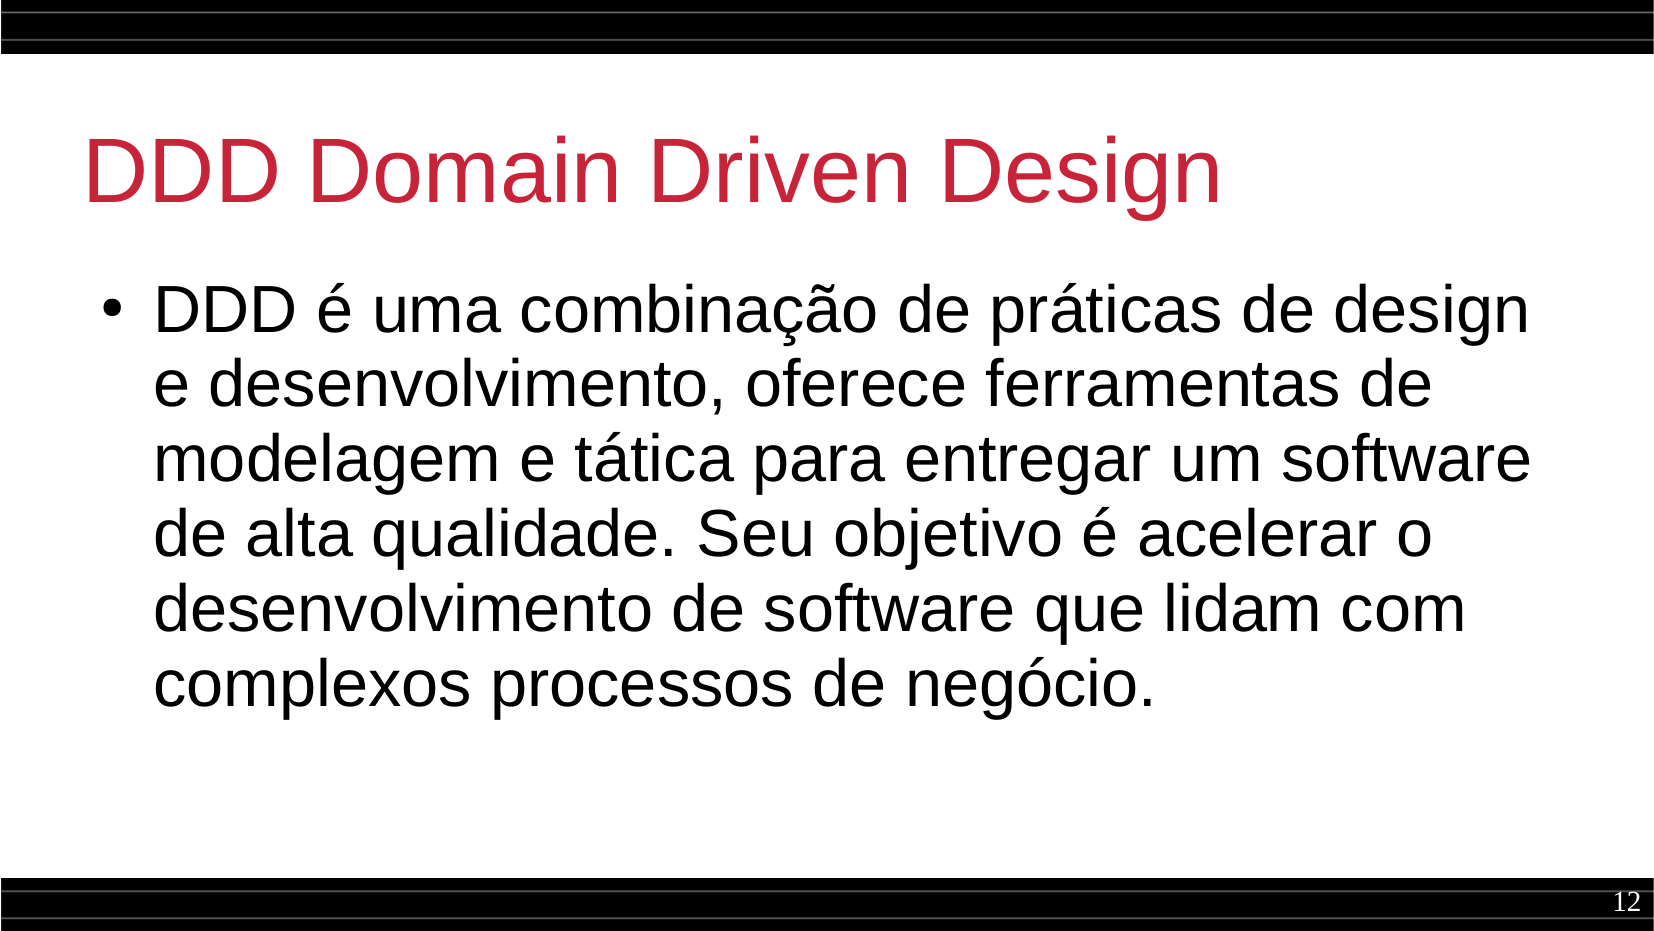

# DDD Domain Driven Design
DDD é uma combinação de práticas de design e desenvolvimento, oferece ferramentas de modelagem e tática para entregar um software de alta qualidade. Seu objetivo é acelerar o desenvolvimento de software que lidam com complexos processos de negócio.